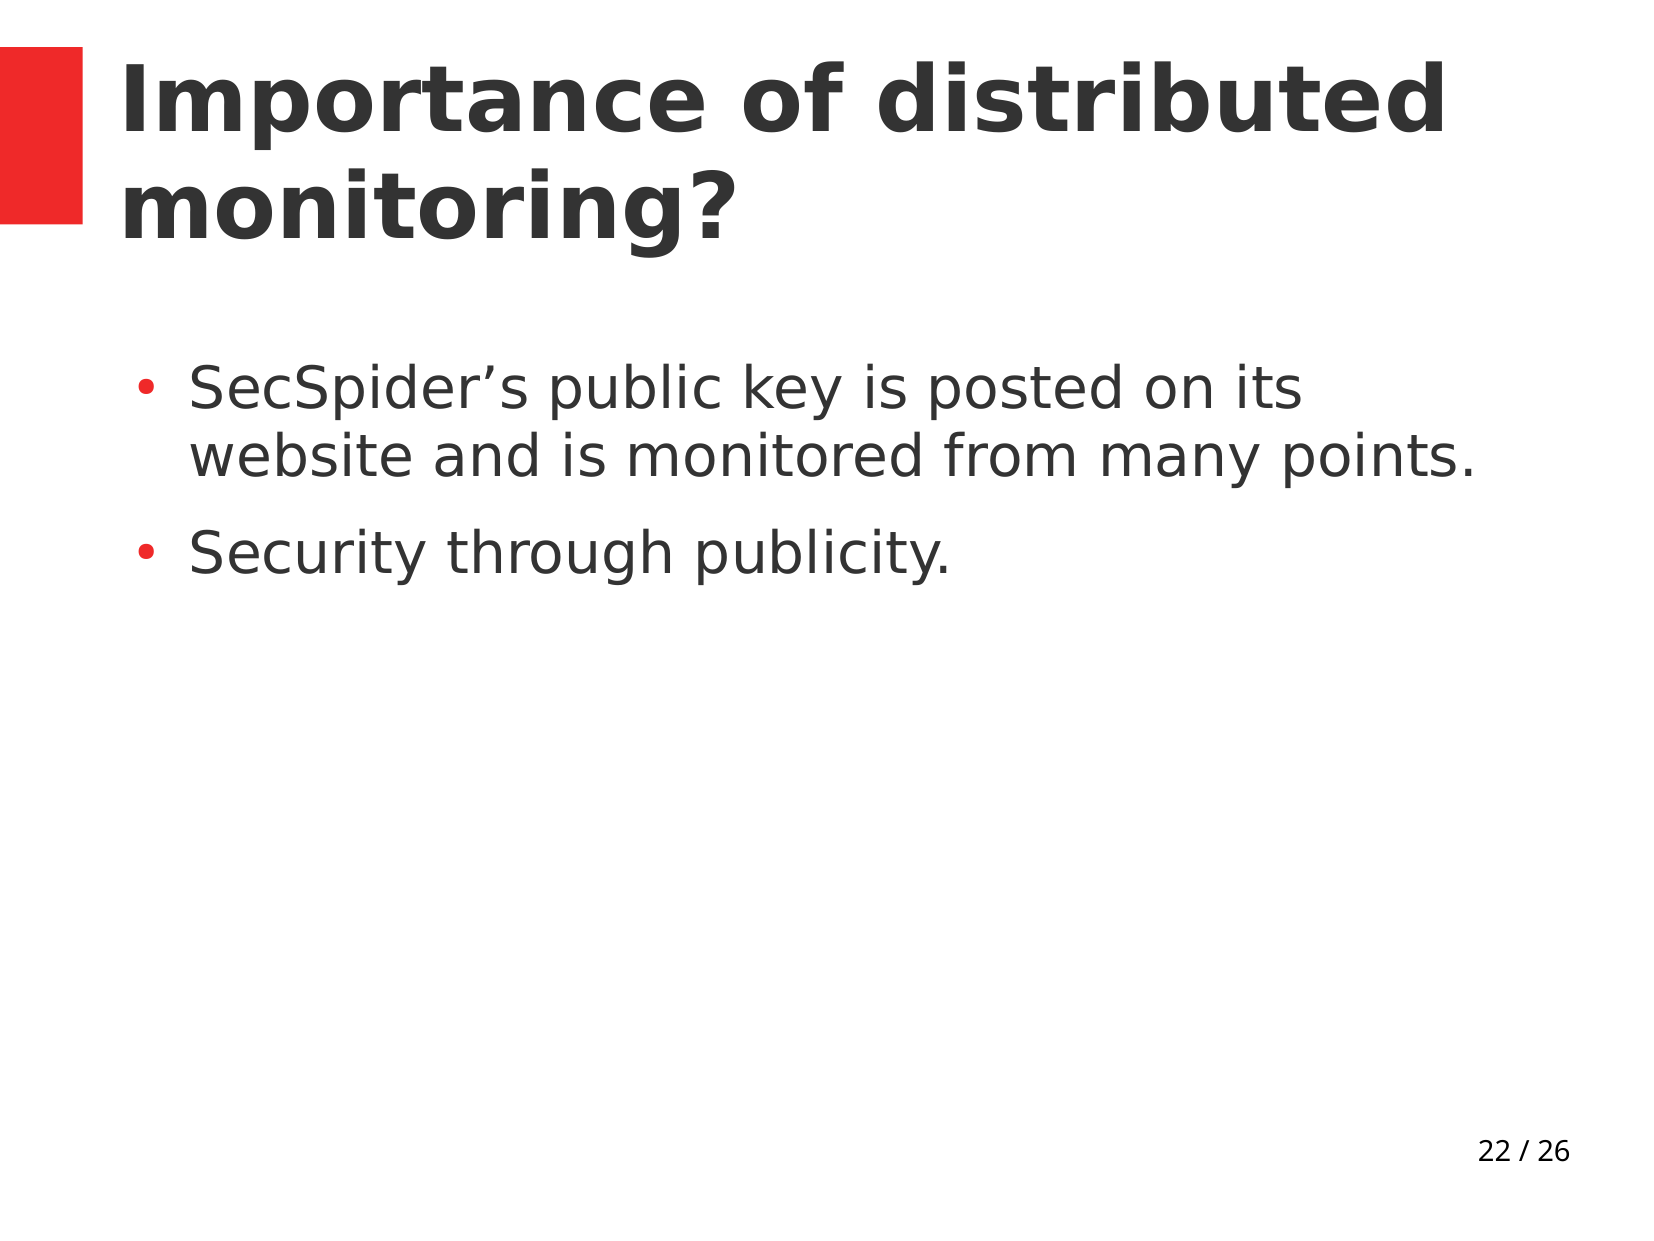

# Importance of distributed monitoring?
SecSpider’s public key is posted on its website and is monitored from many points.
Security through publicity.
22